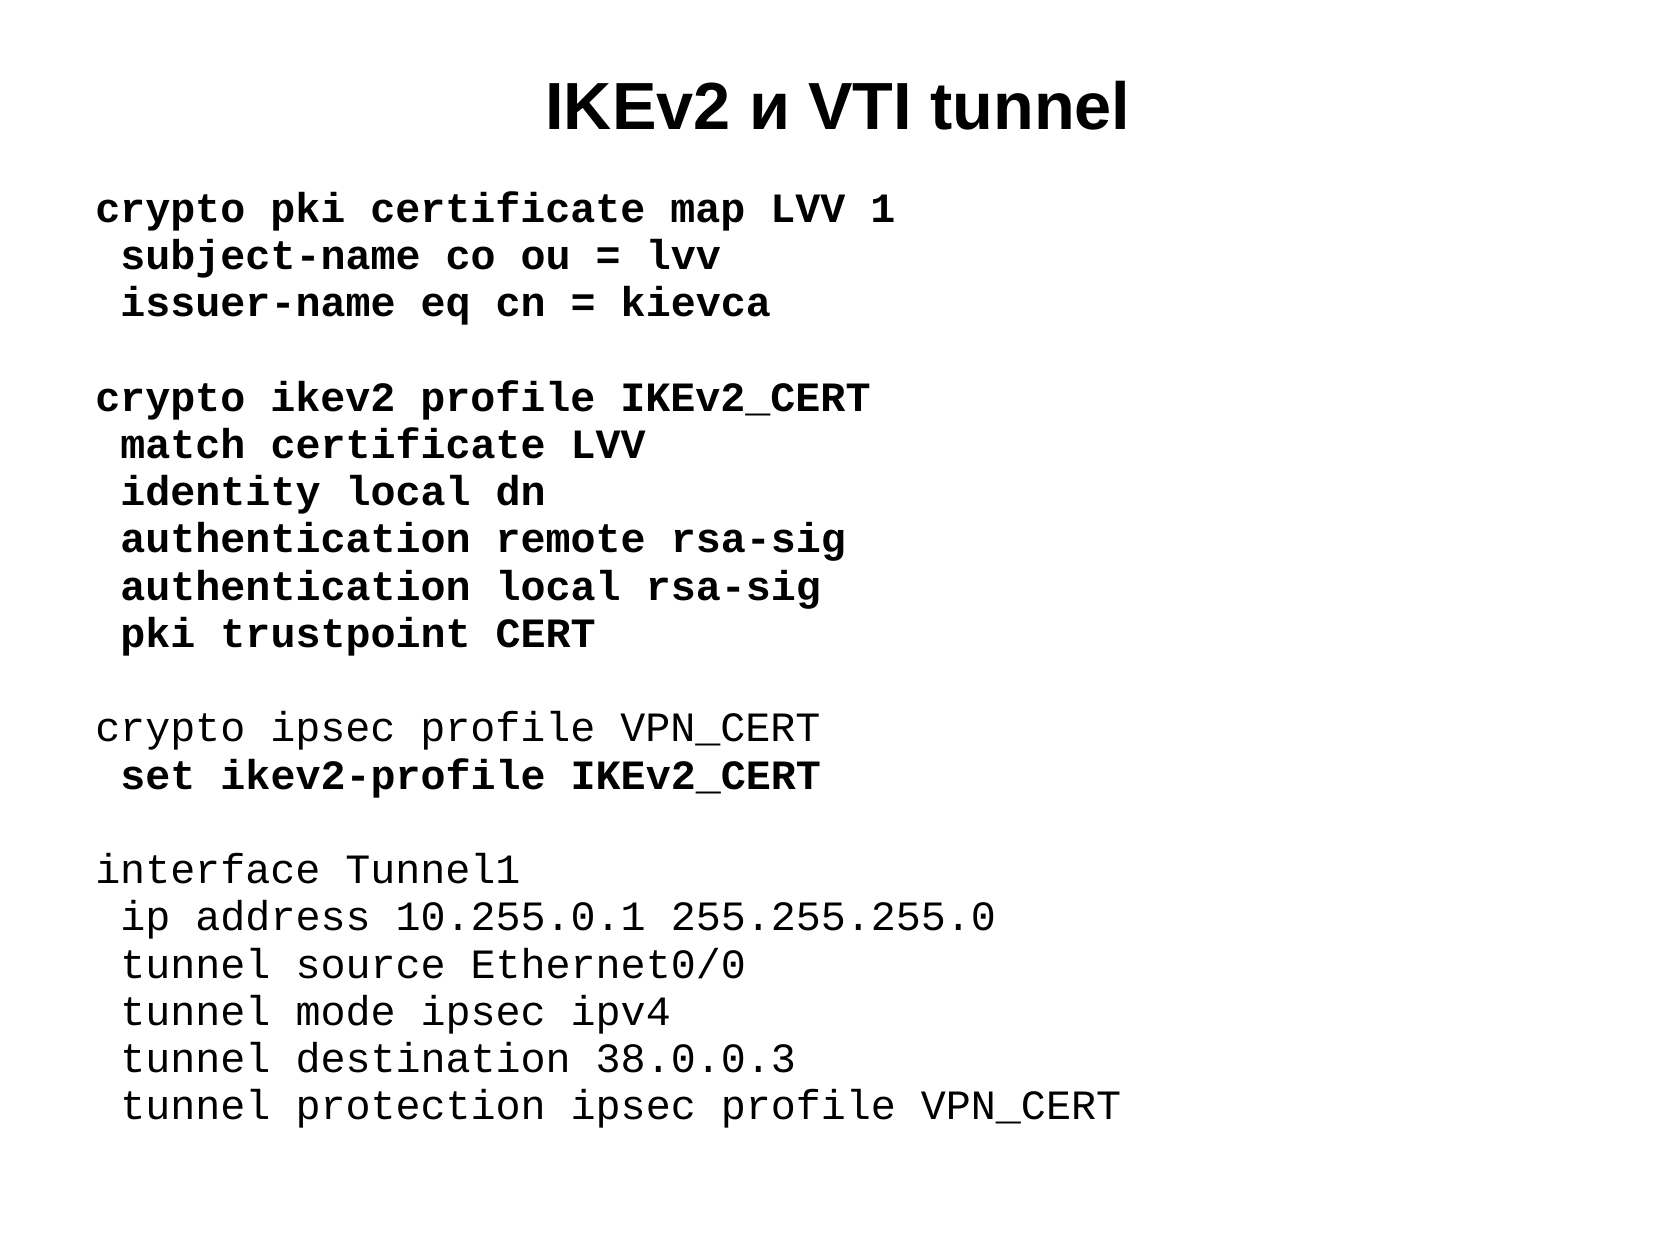

IKEv2 и VTI tunnel
# crypto pki certificate map LVV 1
 subject-name co ou = lvv
 issuer-name eq cn = kievca
crypto ikev2 profile IKEv2_CERT
 match certificate LVV
 identity local dn
 authentication remote rsa-sig
 authentication local rsa-sig
 pki trustpoint CERT
crypto ipsec profile VPN_CERT
 set ikev2-profile IKEv2_CERT
interface Tunnel1
 ip address 10.255.0.1 255.255.255.0
 tunnel source Ethernet0/0
 tunnel mode ipsec ipv4
 tunnel destination 38.0.0.3
 tunnel protection ipsec profile VPN_CERT